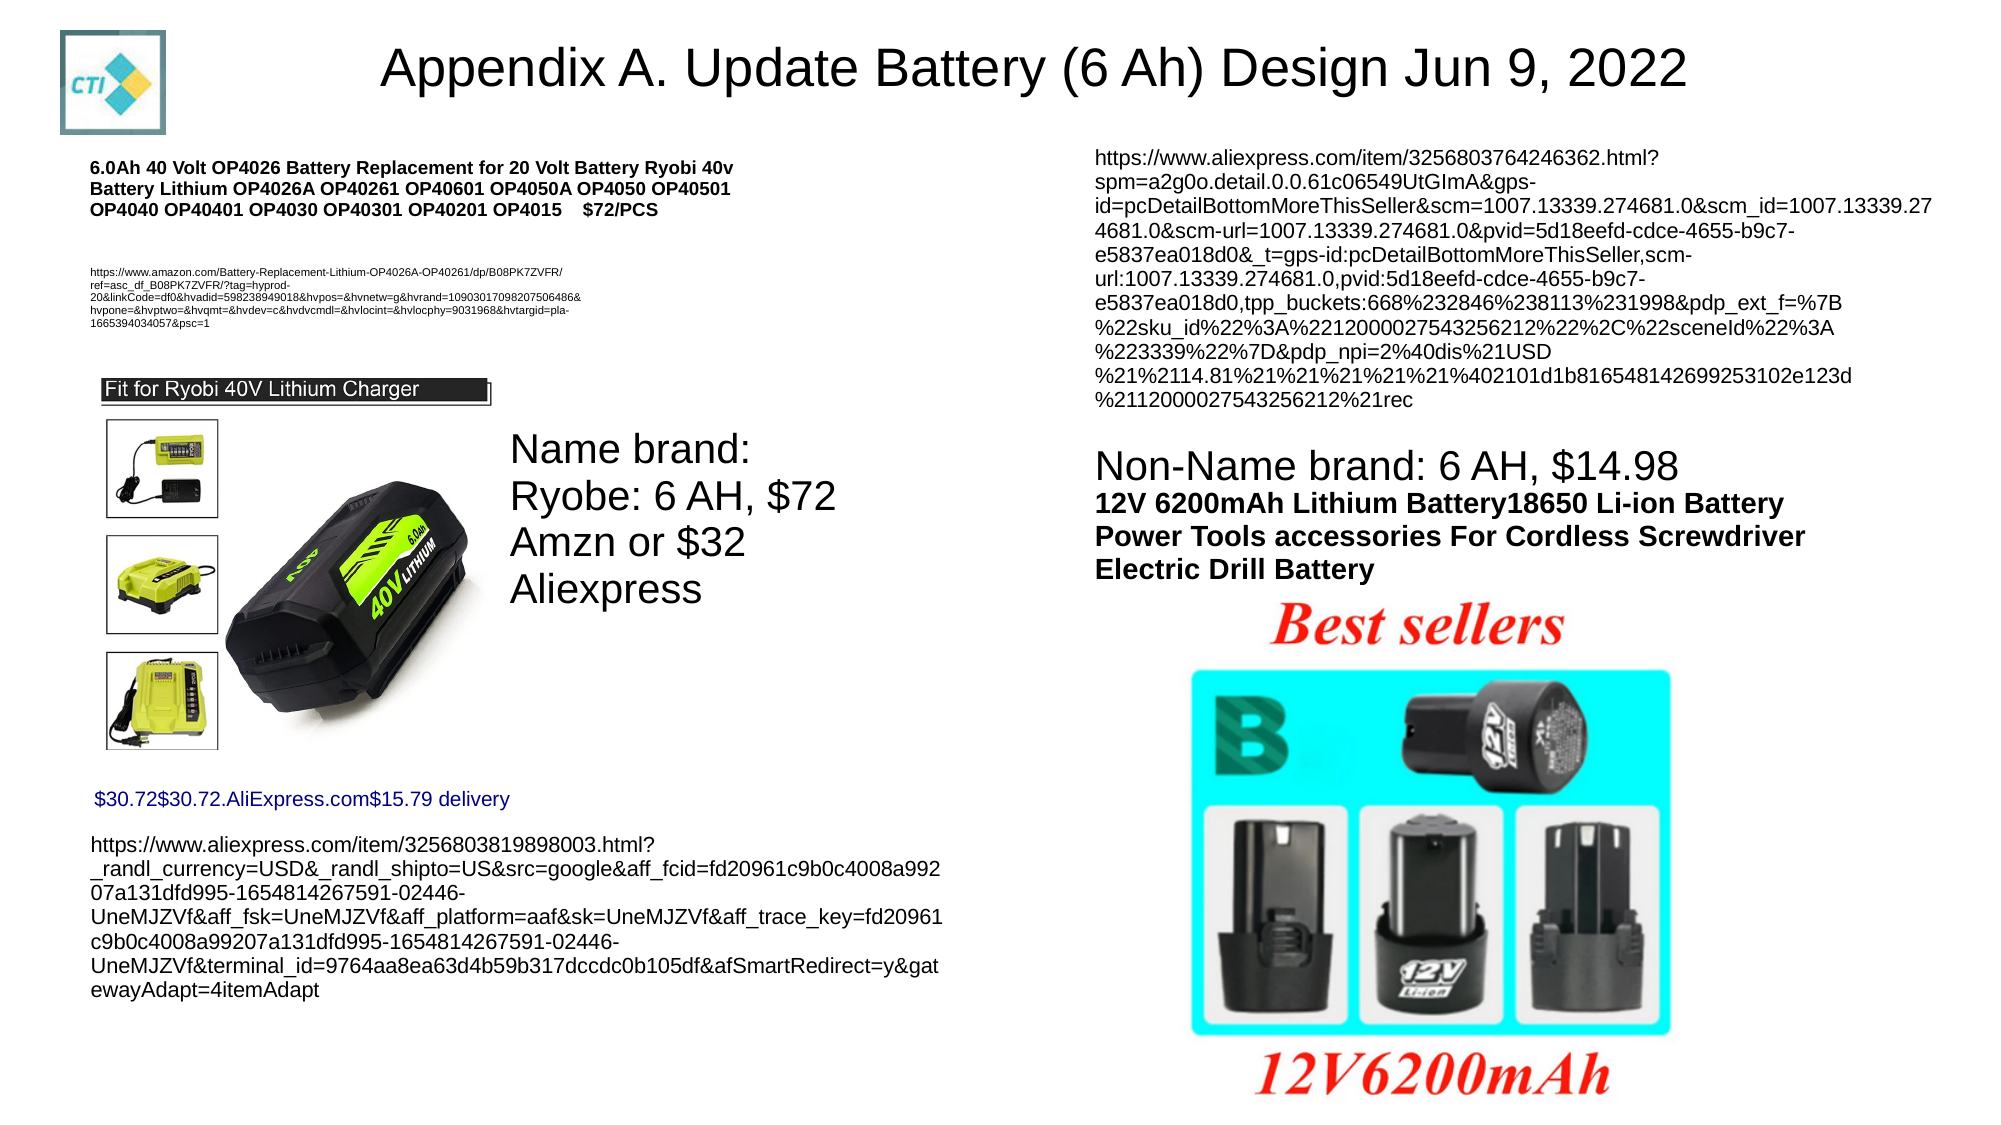

Appendix A. Update Battery (6 Ah) Design Jun 9, 2022
https://www.aliexpress.com/item/3256803764246362.html?spm=a2g0o.detail.0.0.61c06549UtGImA&gps-id=pcDetailBottomMoreThisSeller&scm=1007.13339.274681.0&scm_id=1007.13339.274681.0&scm-url=1007.13339.274681.0&pvid=5d18eefd-cdce-4655-b9c7-e5837ea018d0&_t=gps-id:pcDetailBottomMoreThisSeller,scm-url:1007.13339.274681.0,pvid:5d18eefd-cdce-4655-b9c7-e5837ea018d0,tpp_buckets:668%232846%238113%231998&pdp_ext_f=%7B%22sku_id%22%3A%2212000027543256212%22%2C%22sceneId%22%3A%223339%22%7D&pdp_npi=2%40dis%21USD%21%2114.81%21%21%21%21%21%402101d1b816548142699253102e123d%2112000027543256212%21rec
6.0Ah 40 Volt OP4026 Battery Replacement for 20 Volt Battery Ryobi 40v Battery Lithium OP4026A OP40261 OP40601 OP4050A OP4050 OP40501 OP4040 OP40401 OP4030 OP40301 OP40201 OP4015 $72/PCS
https://www.amazon.com/Battery-Replacement-Lithium-OP4026A-OP40261/dp/B08PK7ZVFR/ref=asc_df_B08PK7ZVFR/?tag=hyprod-20&linkCode=df0&hvadid=598238949018&hvpos=&hvnetw=g&hvrand=10903017098207506486&hvpone=&hvptwo=&hvqmt=&hvdev=c&hvdvcmdl=&hvlocint=&hvlocphy=9031968&hvtargid=pla-1665394034057&psc=1
Name brand: Ryobe: 6 AH, $72 Amzn or $32 Aliexpress
Non-Name brand: 6 AH, $14.98
12V 6200mAh Lithium Battery18650 Li-ion Battery Power Tools accessories For Cordless Screwdriver Electric Drill Battery
$30.72$30.72.AliExpress.com$15.79 delivery
https://www.aliexpress.com/item/3256803819898003.html?_randl_currency=USD&_randl_shipto=US&src=google&aff_fcid=fd20961c9b0c4008a99207a131dfd995-1654814267591-02446-UneMJZVf&aff_fsk=UneMJZVf&aff_platform=aaf&sk=UneMJZVf&aff_trace_key=fd20961c9b0c4008a99207a131dfd995-1654814267591-02446-UneMJZVf&terminal_id=9764aa8ea63d4b59b317dccdc0b105df&afSmartRedirect=y&gatewayAdapt=4itemAdapt